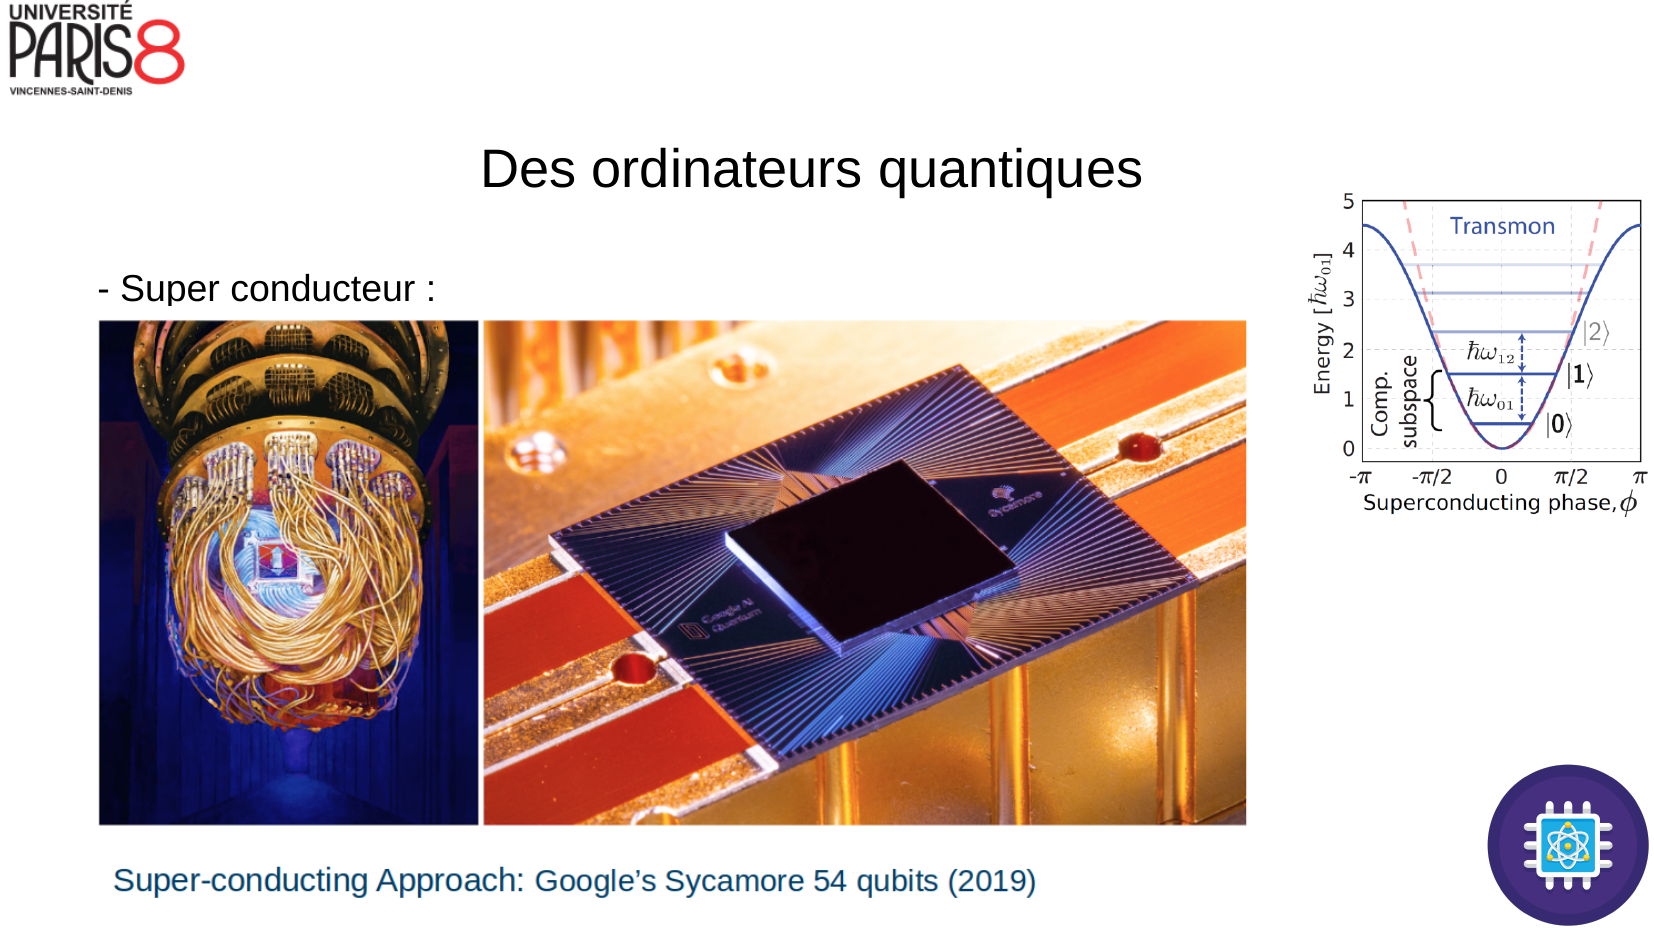

# Des ordinateurs quantiques
 - Super conducteur :